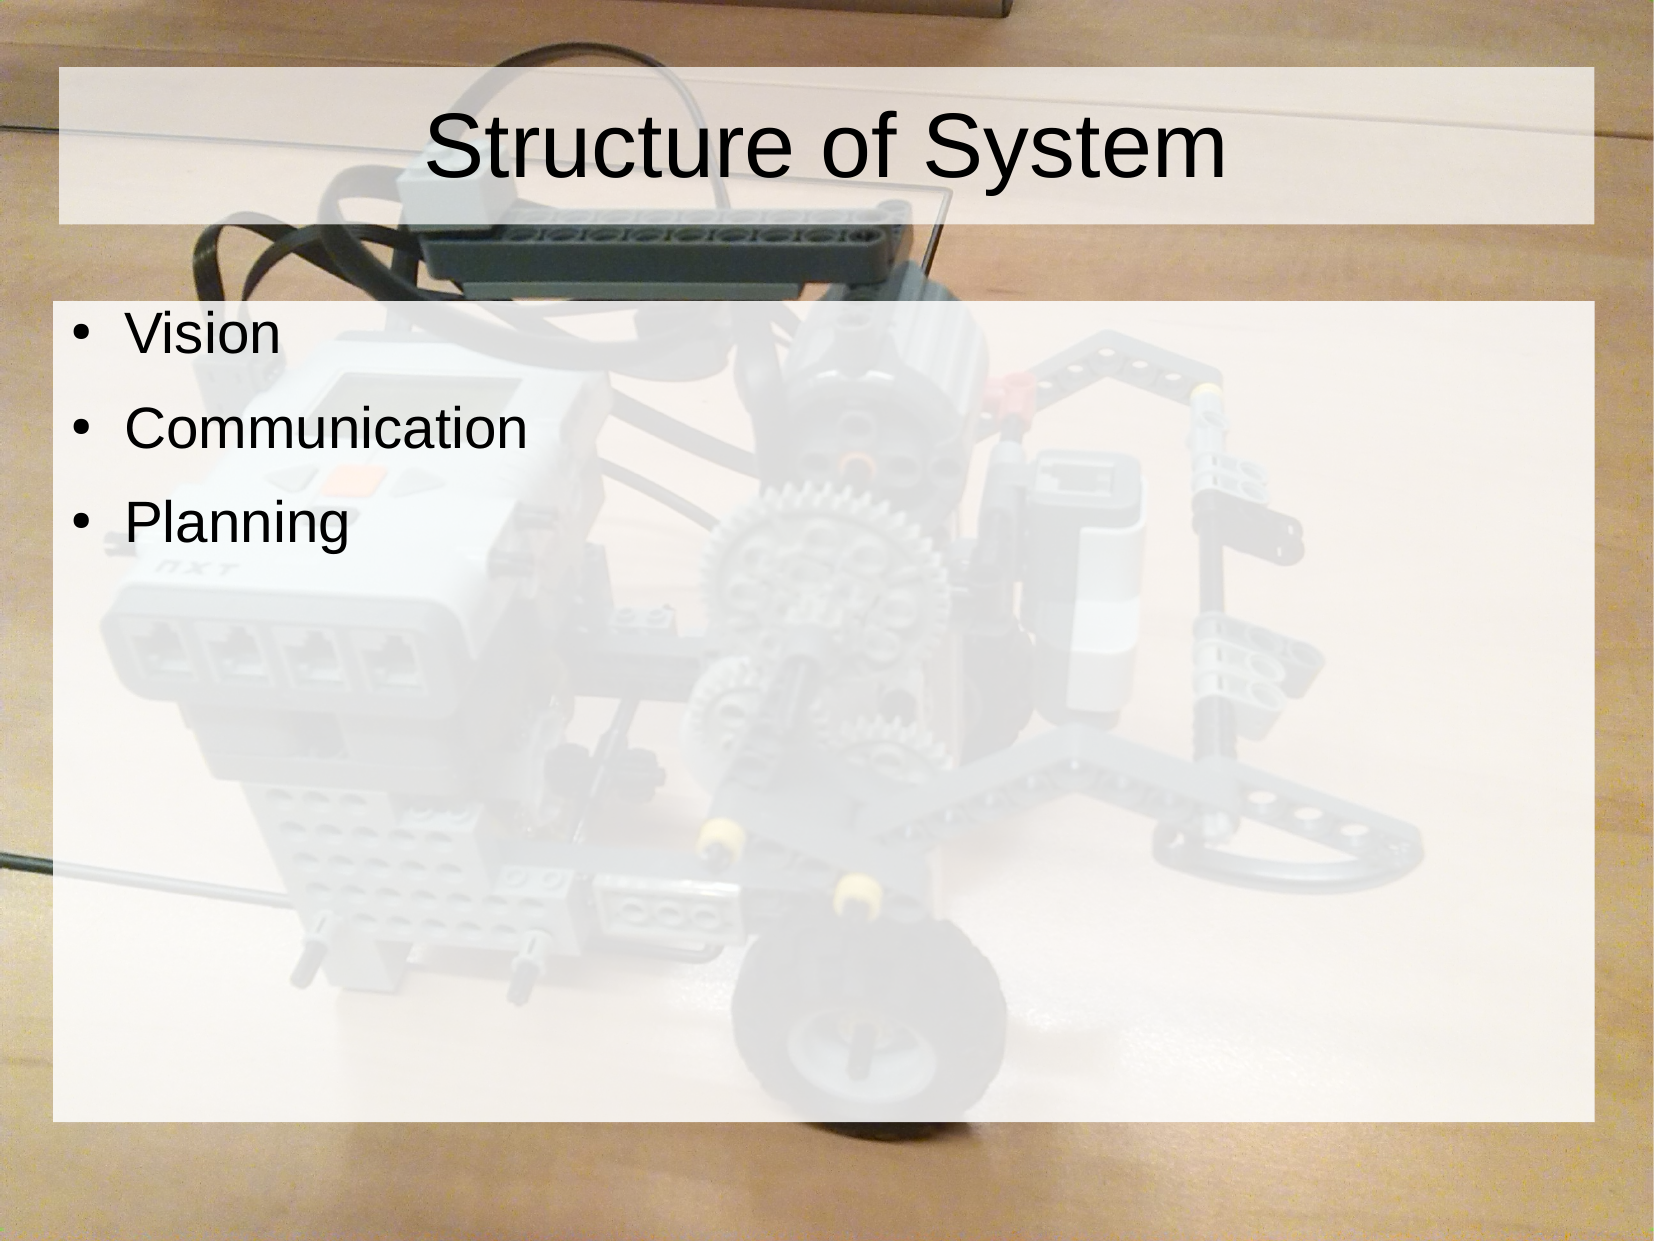

# Structure of System
Vision
Communication
Planning